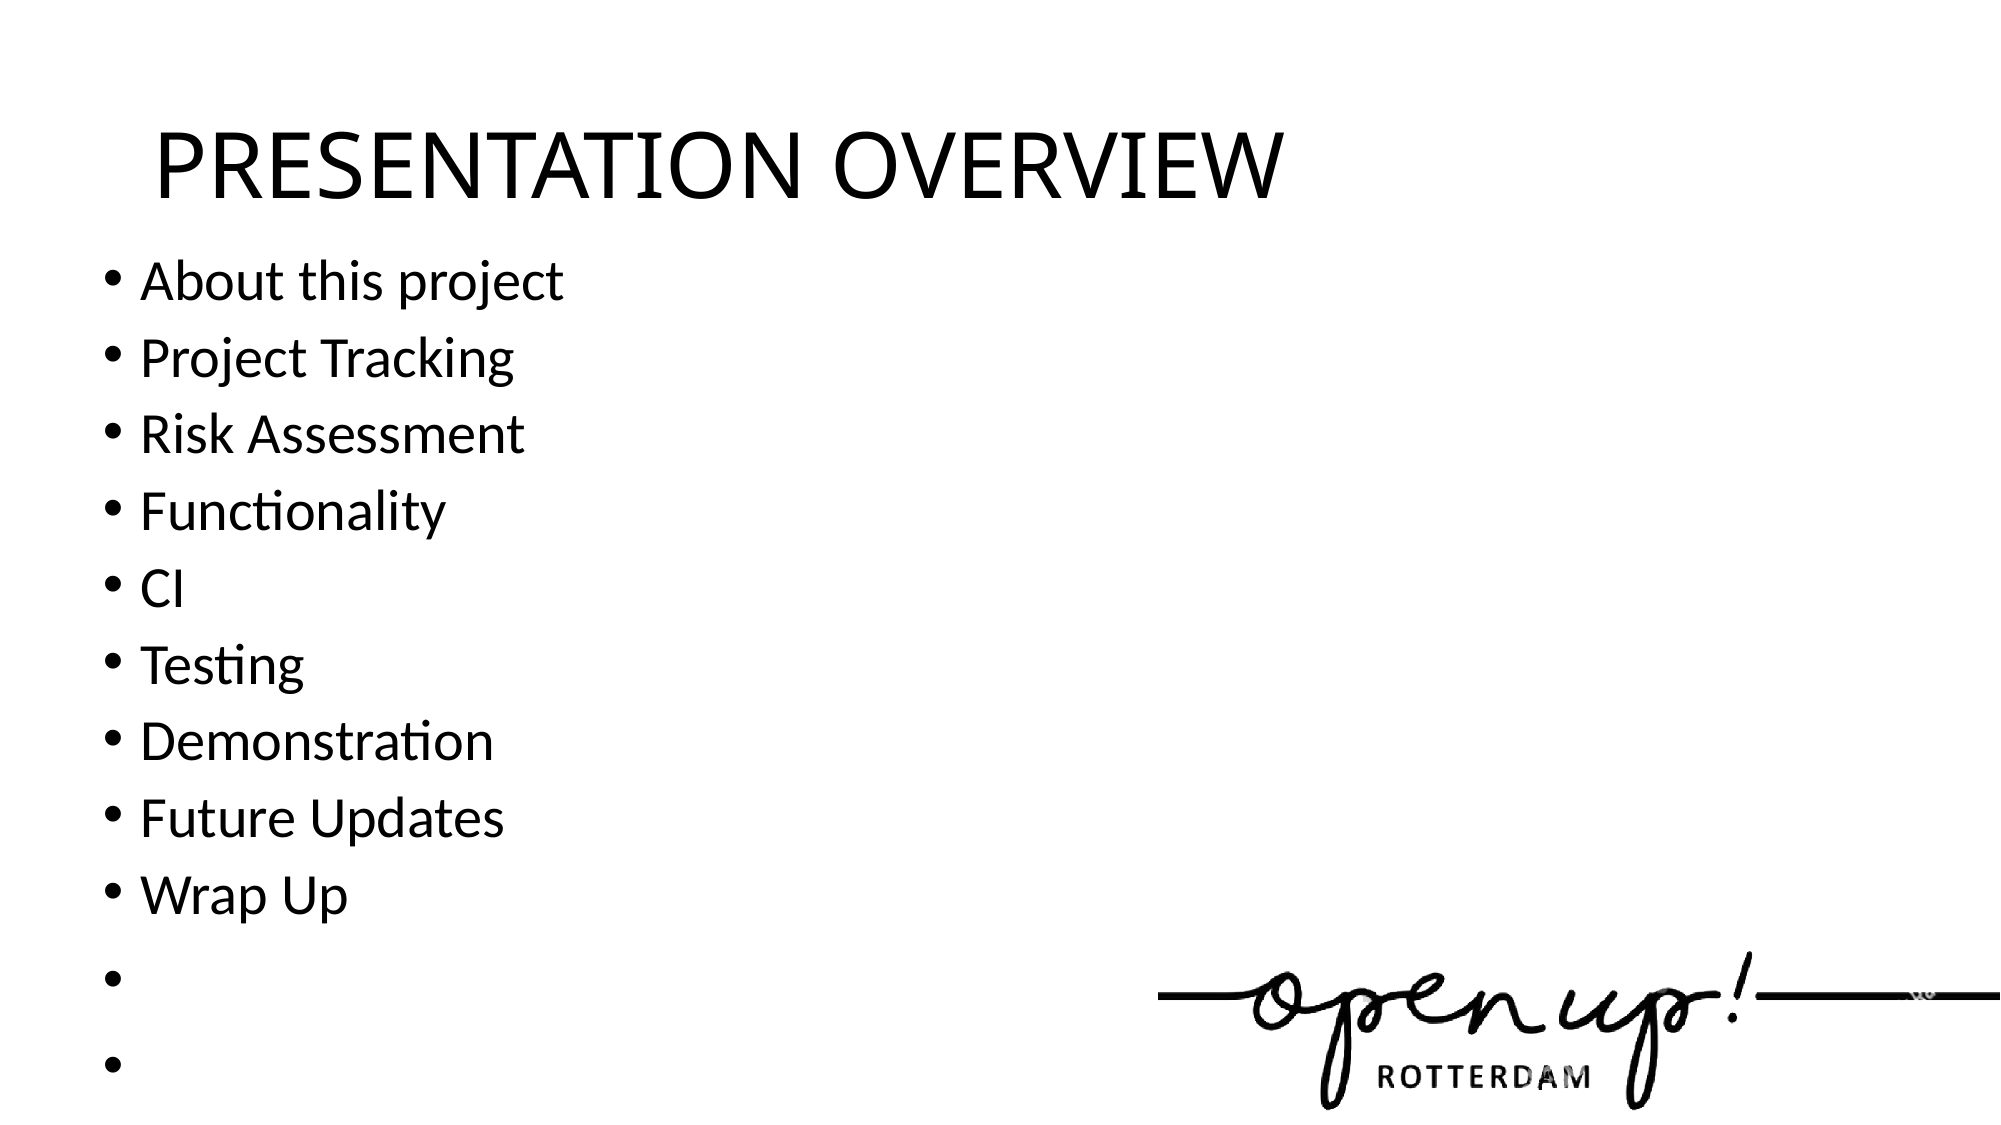

# PRESENTATION OVERVIEW
About this project
Project Tracking
Risk Assessment
Functionality
CI
Testing
Demonstration
Future Updates
Wrap Up